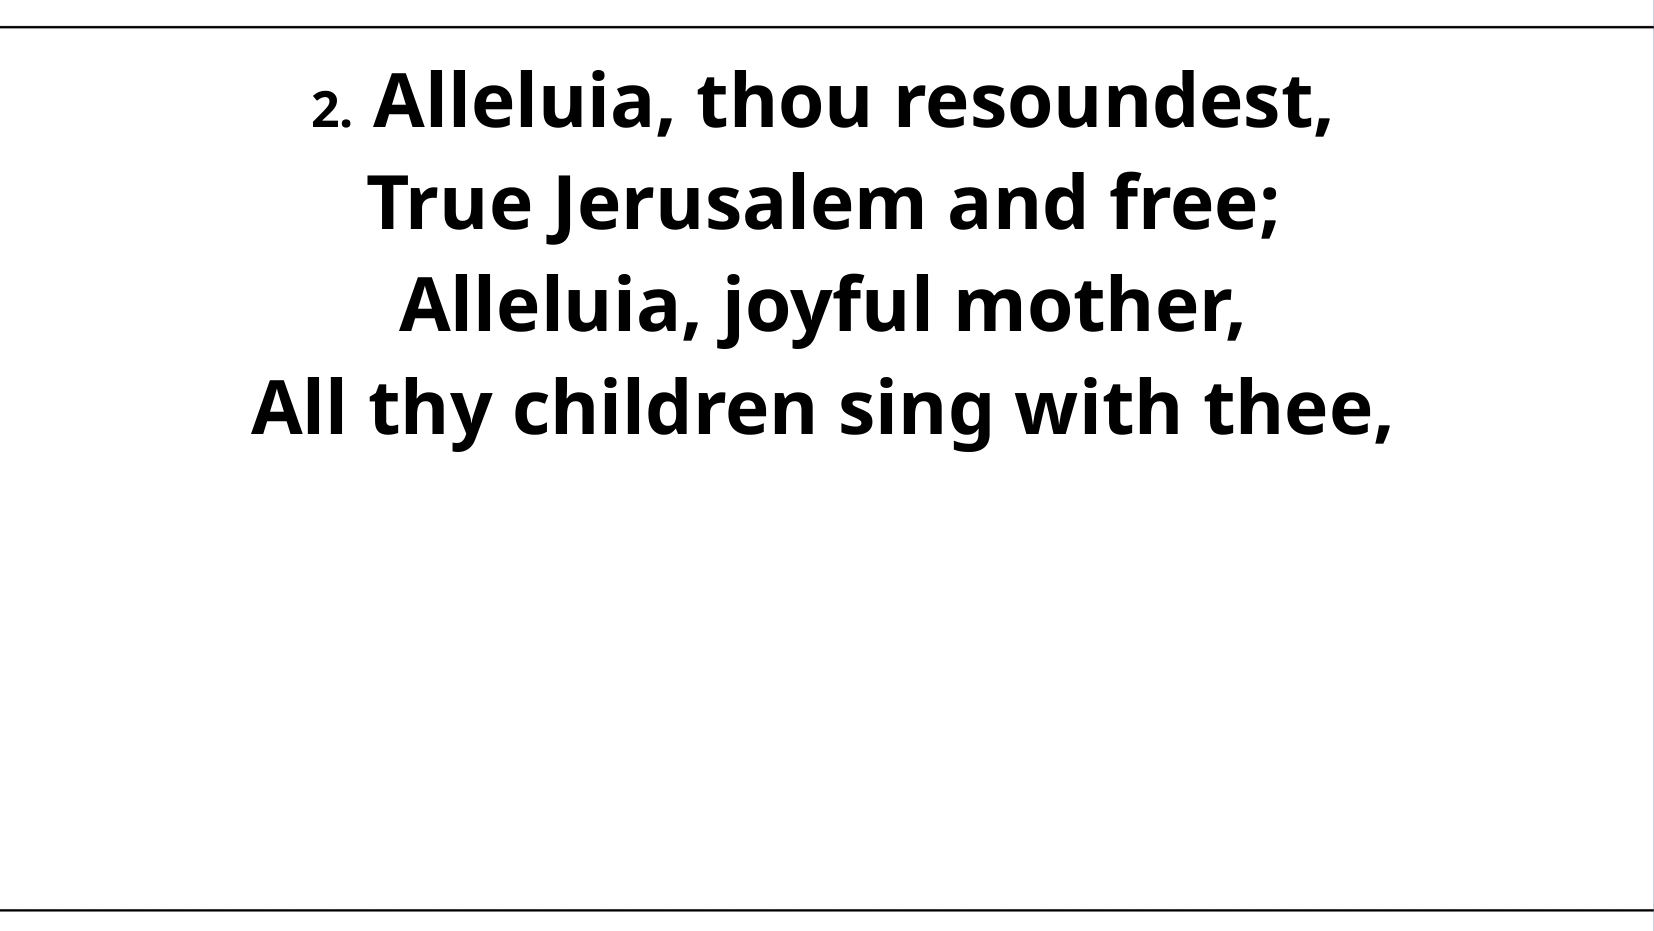

2. Alleluia, thou resoundest,
True Jerusalem and free;
Alleluia, joyful mother,
All thy children sing with thee,